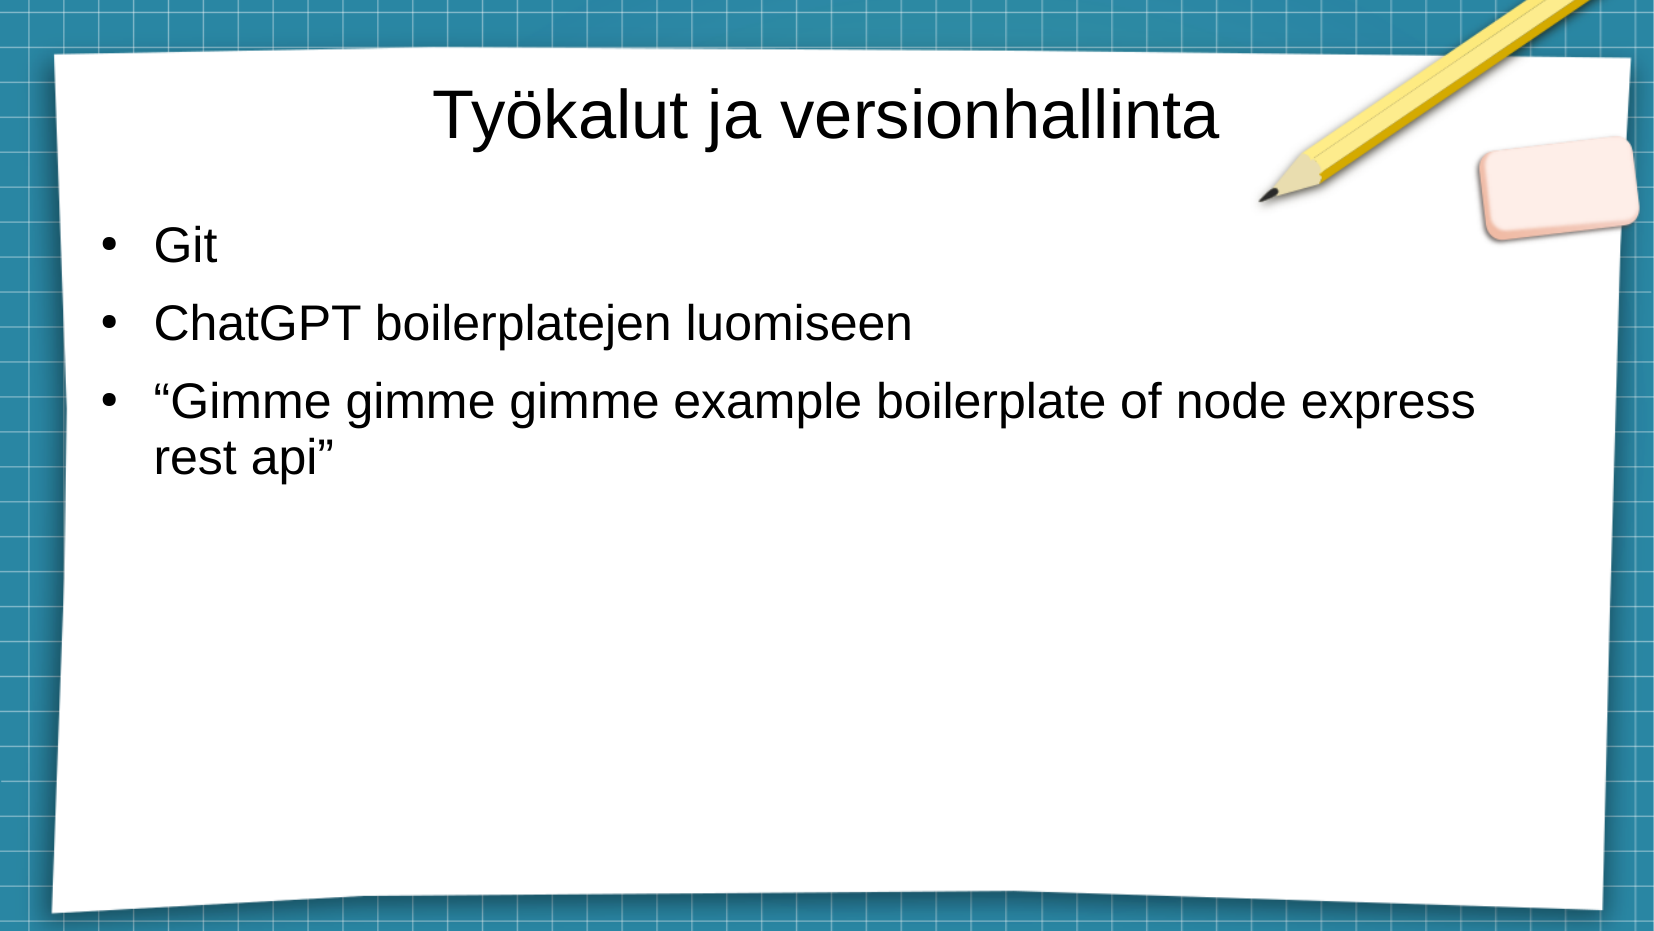

# Työkalut ja versionhallinta
Git
ChatGPT boilerplatejen luomiseen
“Gimme gimme gimme example boilerplate of node express rest api”